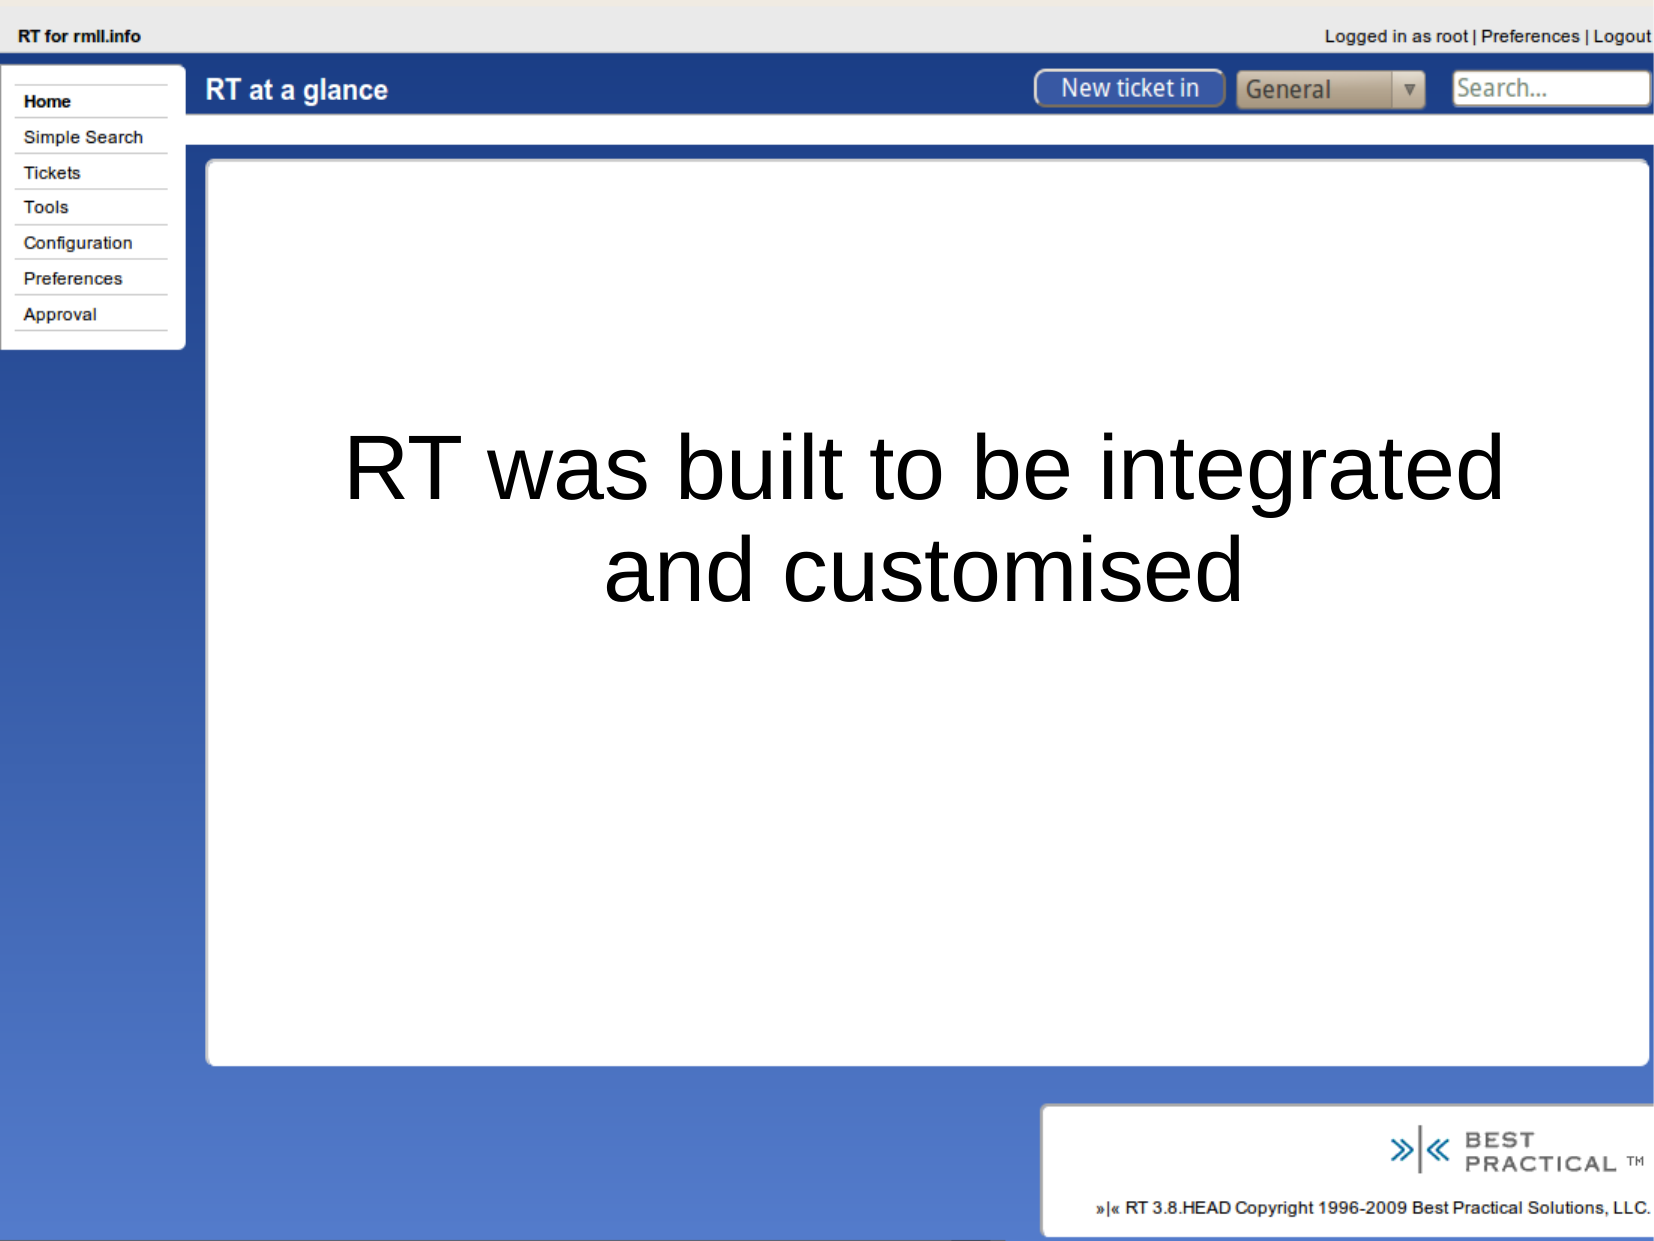

# RT was built to be integrated and customised